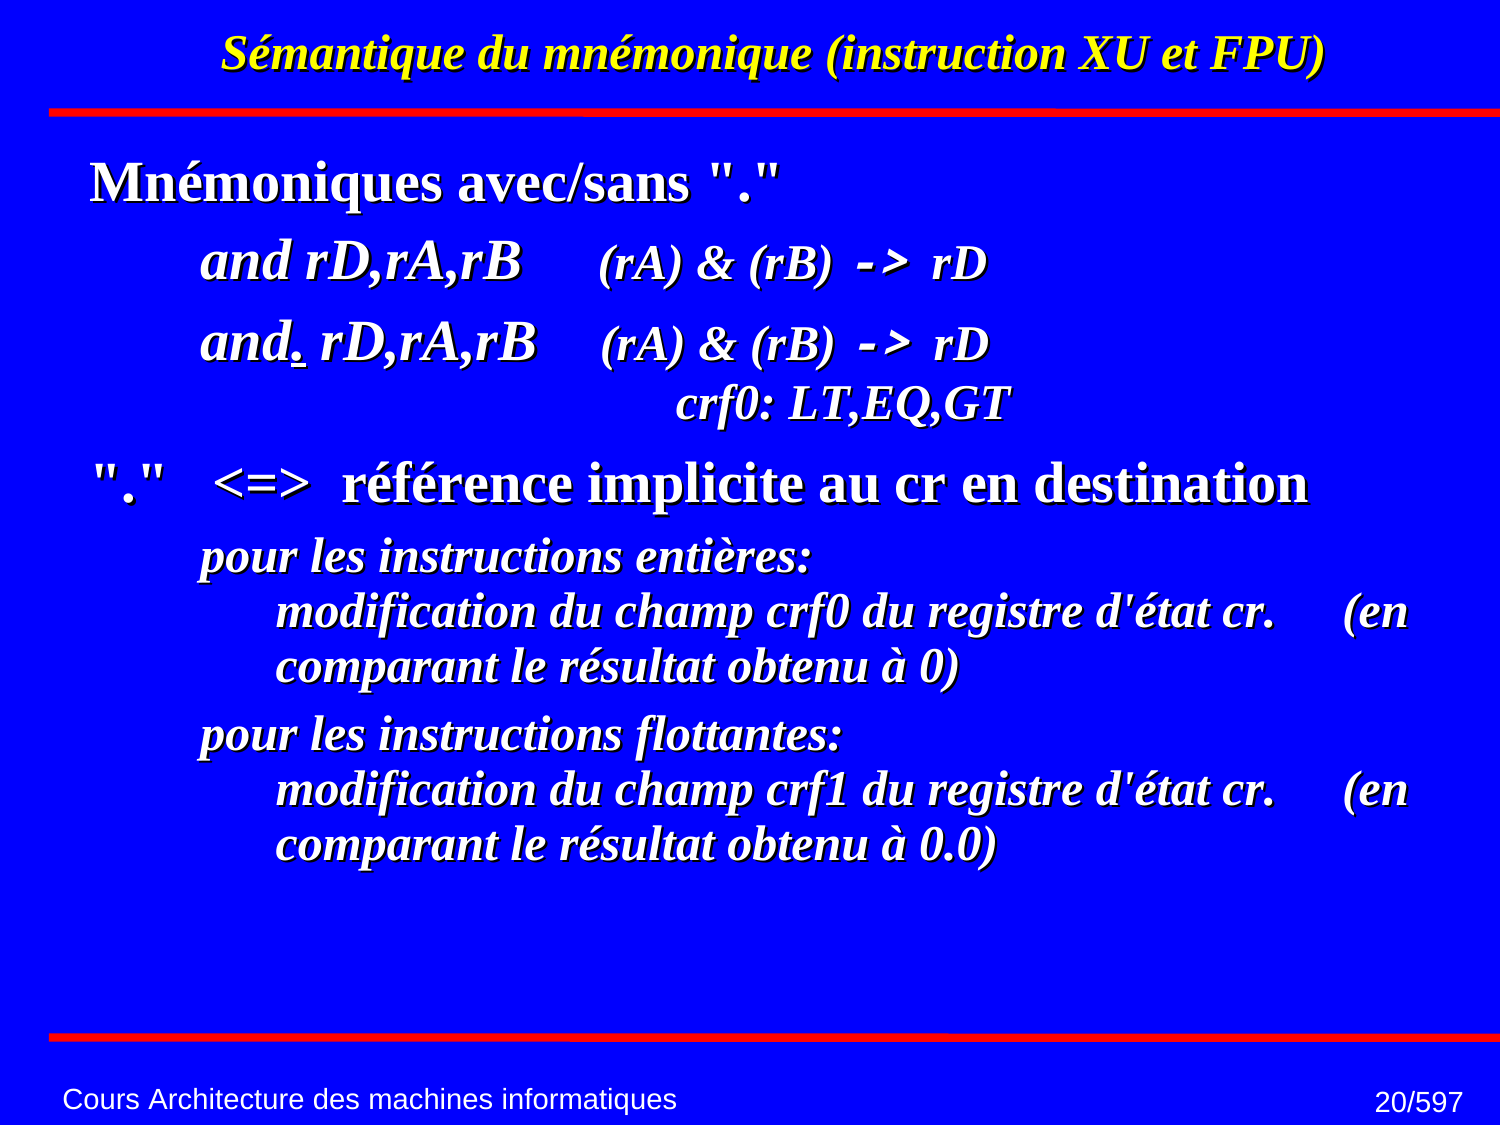

# Sémantique du mnémonique (instruction XU et FPU)
Mnémoniques avec/sans "."
and rD,rA,rB (rA) & (rB) -> rD
and. rD,rA,rB (rA) & (rB) -> rD
 crf0: LT,EQ,GT
"." <=> référence implicite au cr en destination
pour les instructions entières:
modification du champ crf0 du registre d'état cr. 	(en comparant le résultat obtenu à 0)
pour les instructions flottantes:
modification du champ crf1 du registre d'état cr. 	(en comparant le résultat obtenu à 0.0)